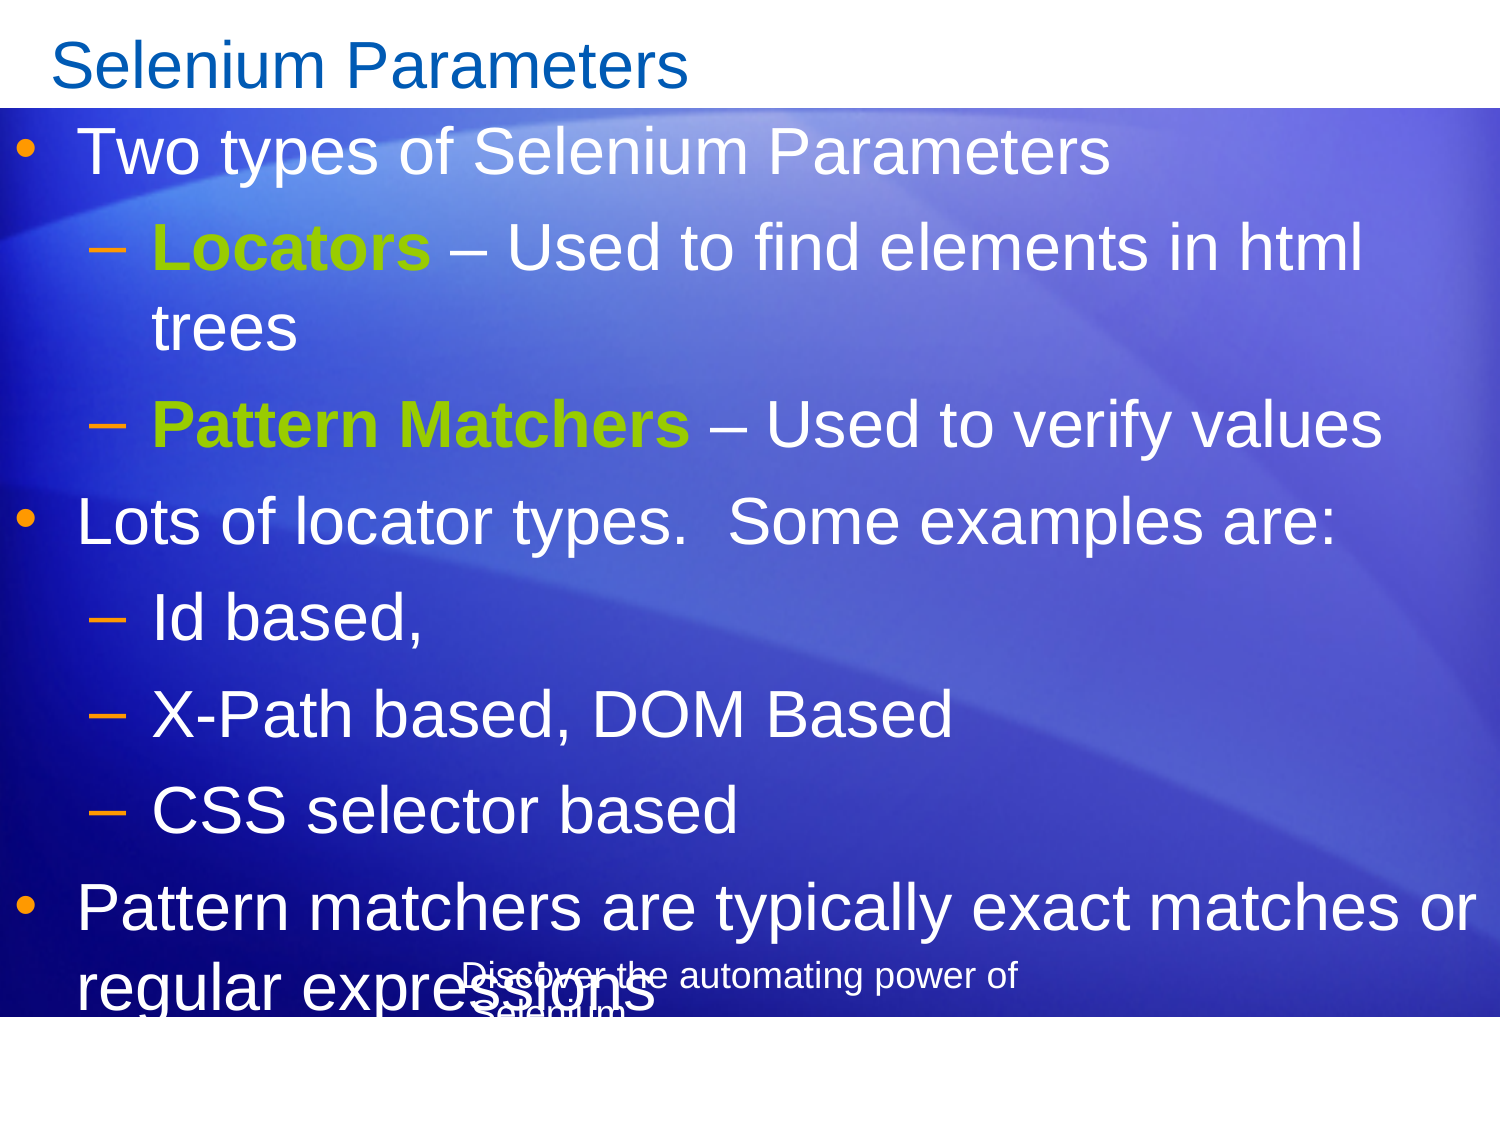

# Selenium Parameters
Two types of Selenium Parameters
Locators – Used to find elements in html trees
Pattern Matchers – Used to verify values
Lots of locator types. Some examples are:
Id based,
X-Path based, DOM Based
CSS selector based
Pattern matchers are typically exact matches or regular expressions
Discover the automating power of Selenium
7